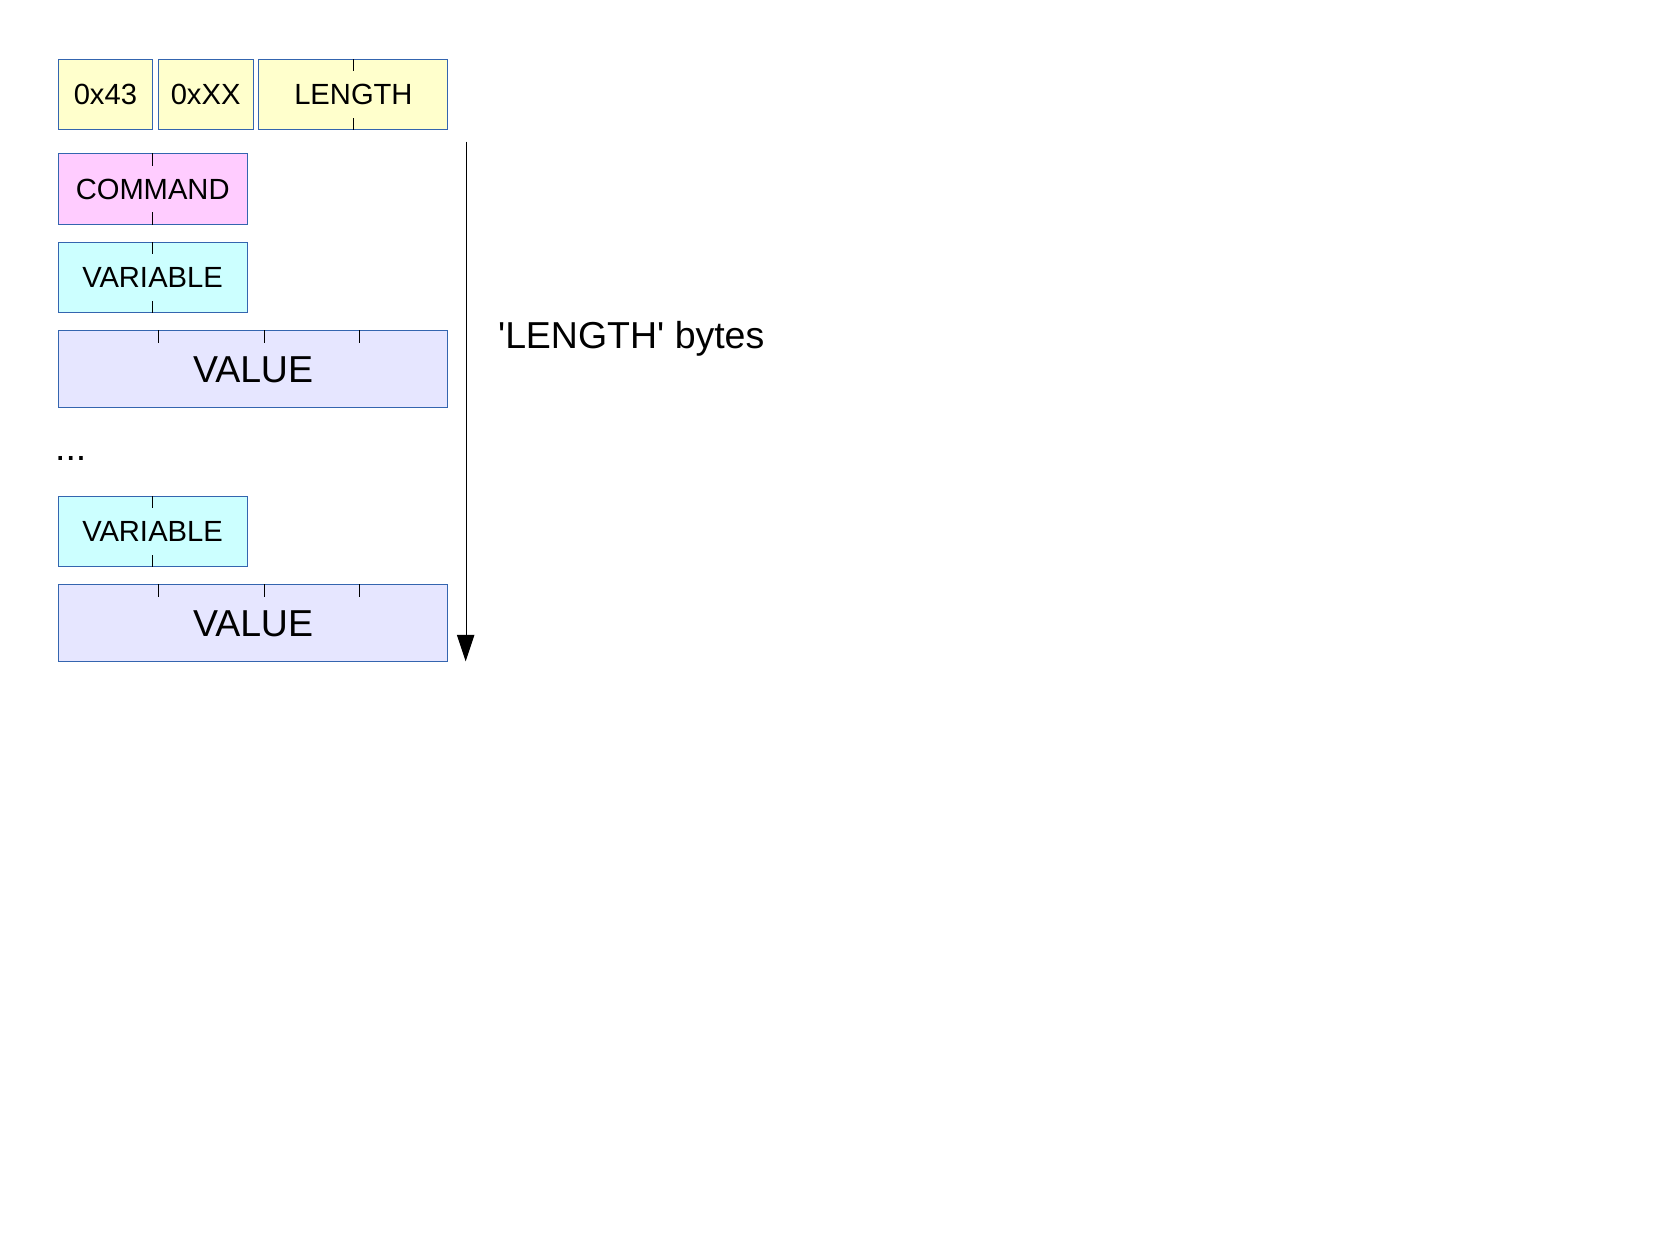

0x43
0xXX
LENGTH
COMMAND
VARIABLE
'LENGTH' bytes
VALUE
...
VARIABLE
VALUE